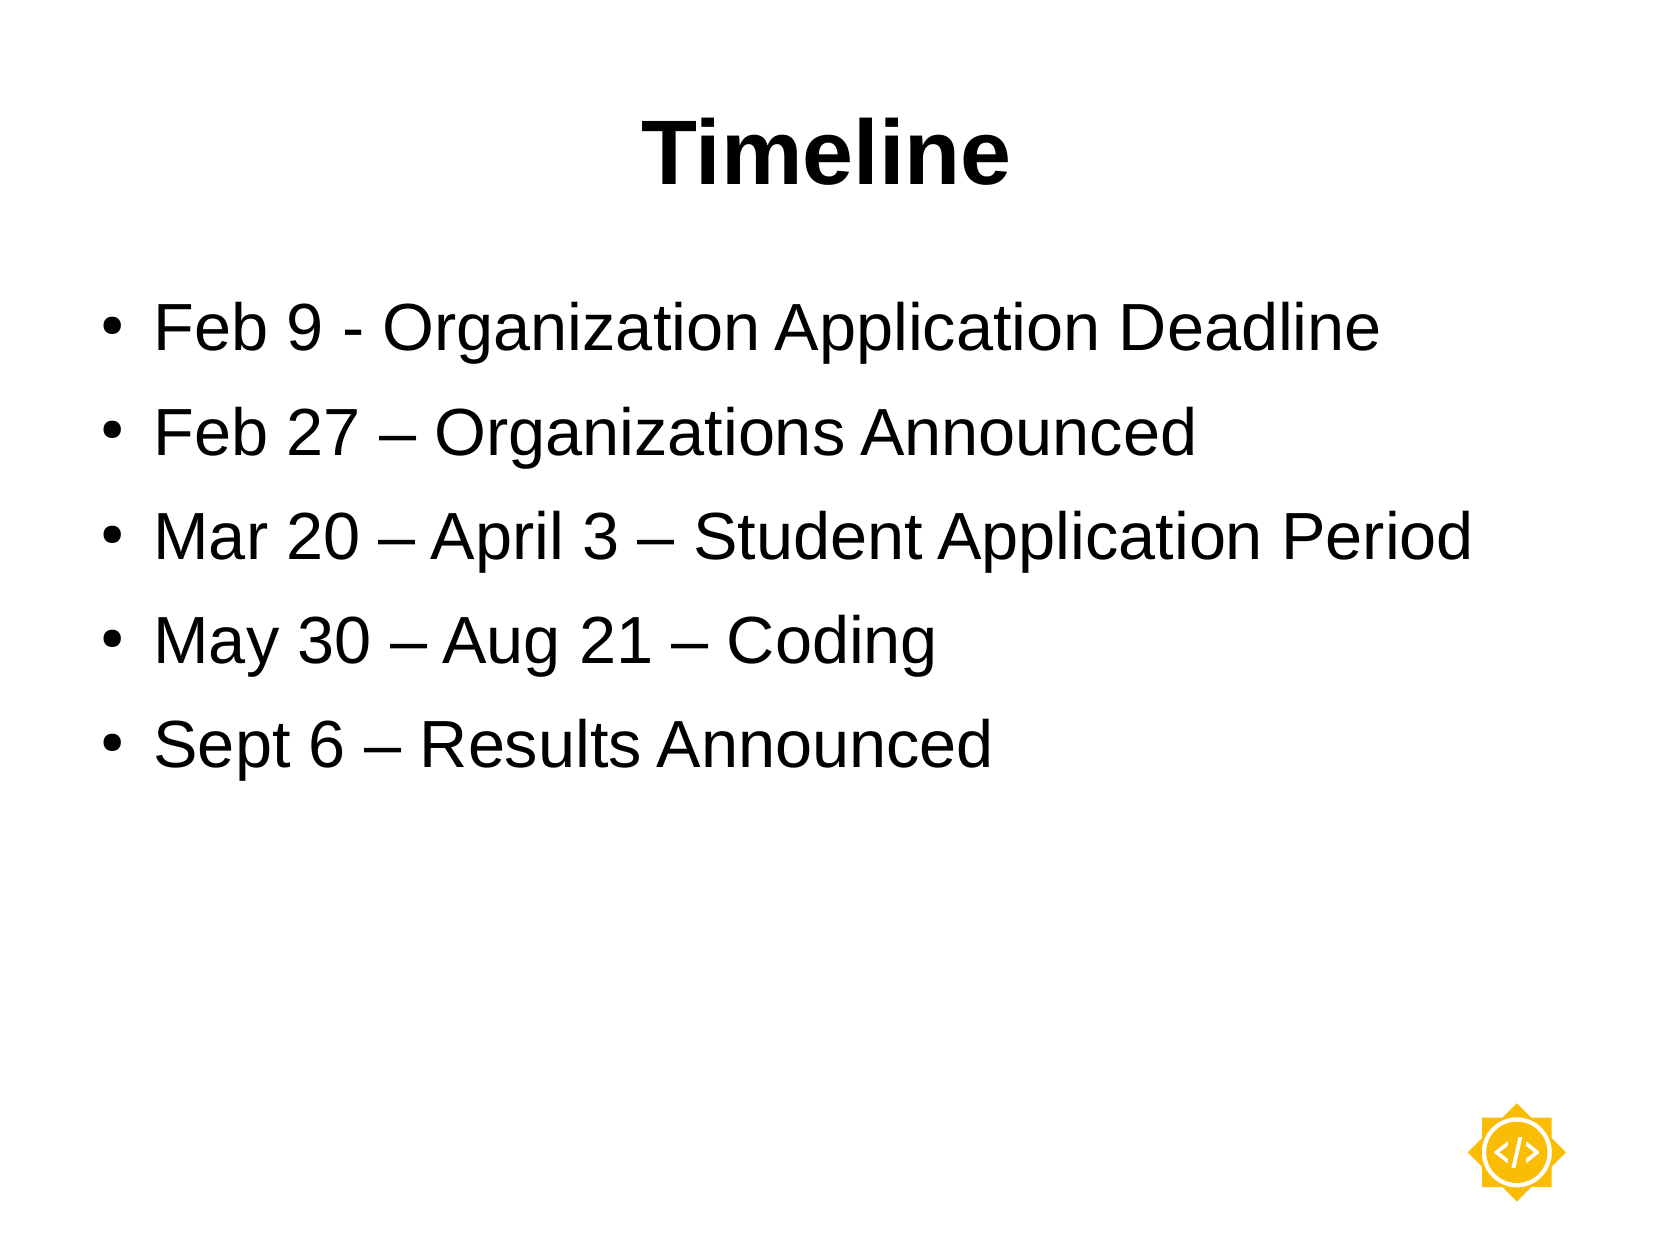

# Timeline
Feb 9 - Organization Application Deadline
Feb 27 – Organizations Announced
Mar 20 – April 3 – Student Application Period
May 30 – Aug 21 – Coding
Sept 6 – Results Announced